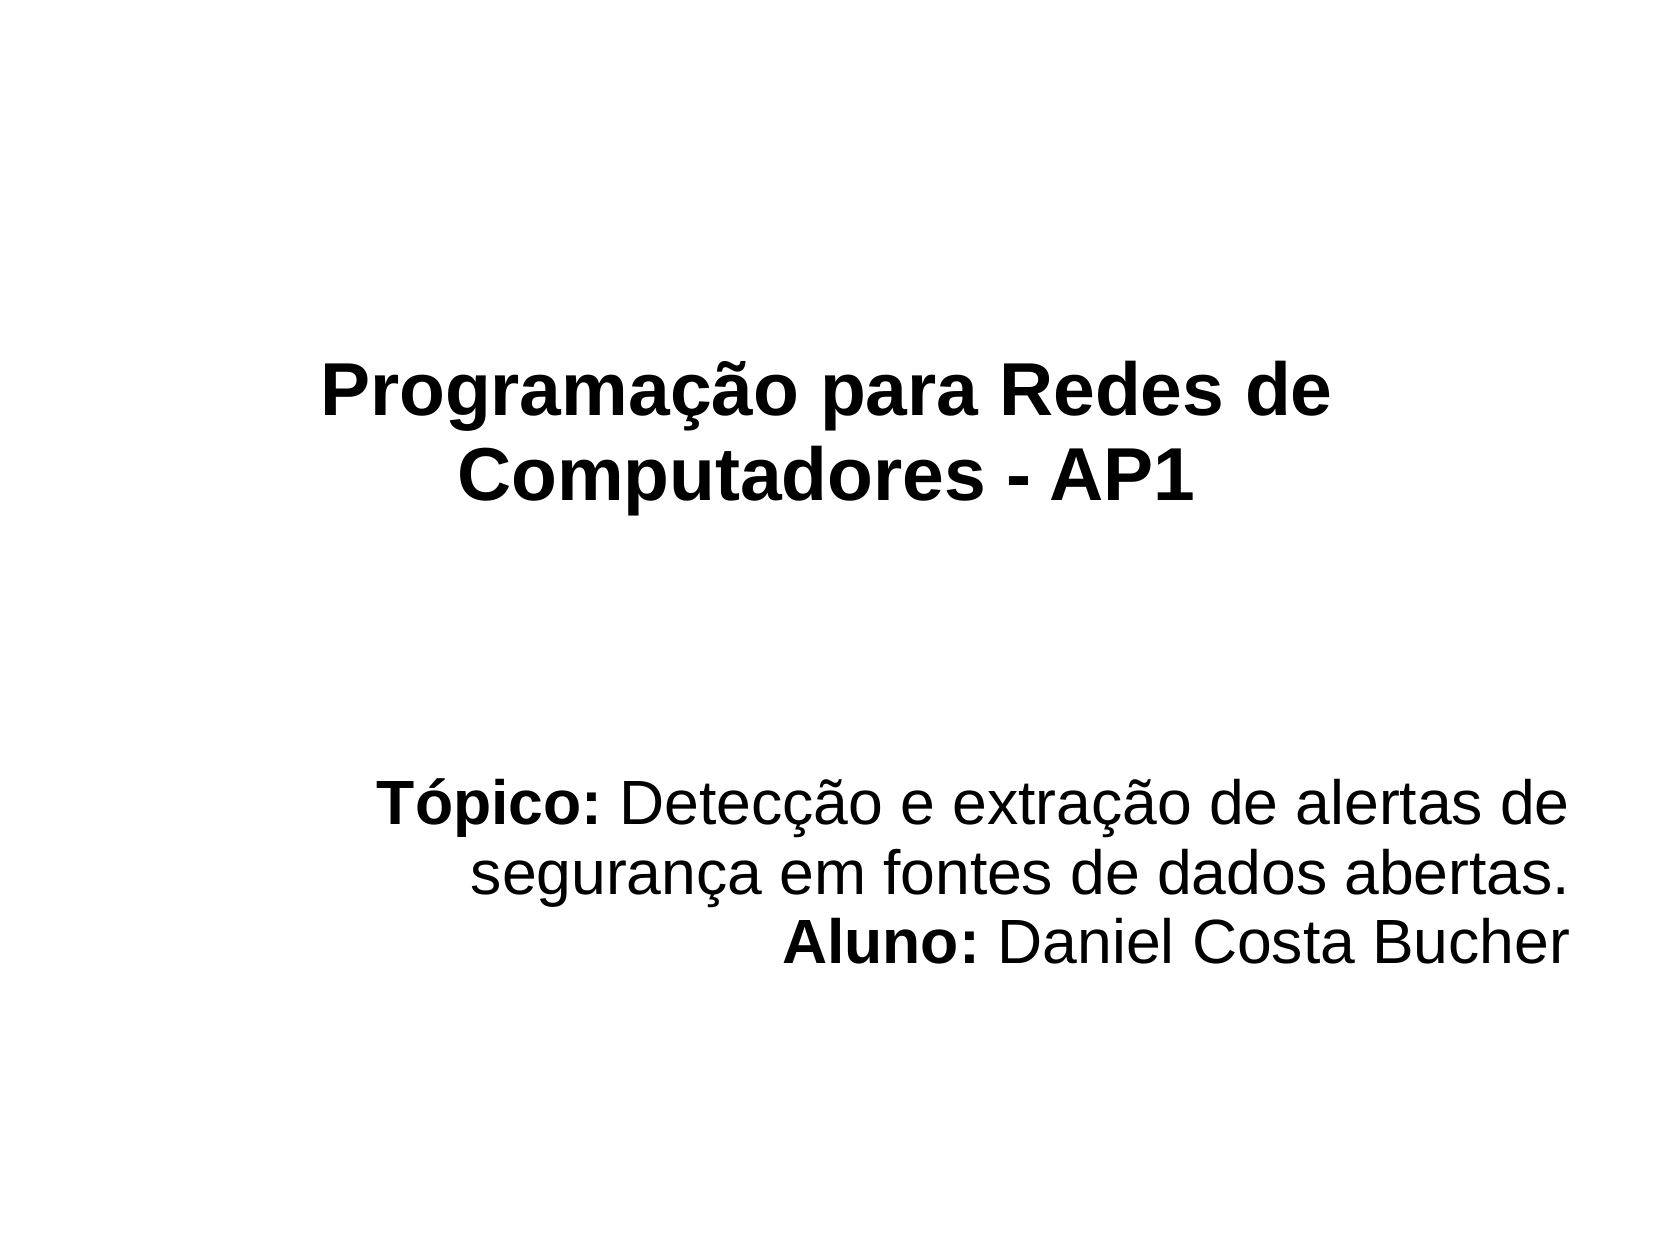

# Programação para Redes de Computadores - AP1
Tópico: Detecção e extração de alertas de segurança em fontes de dados abertas.
Aluno: Daniel Costa Bucher